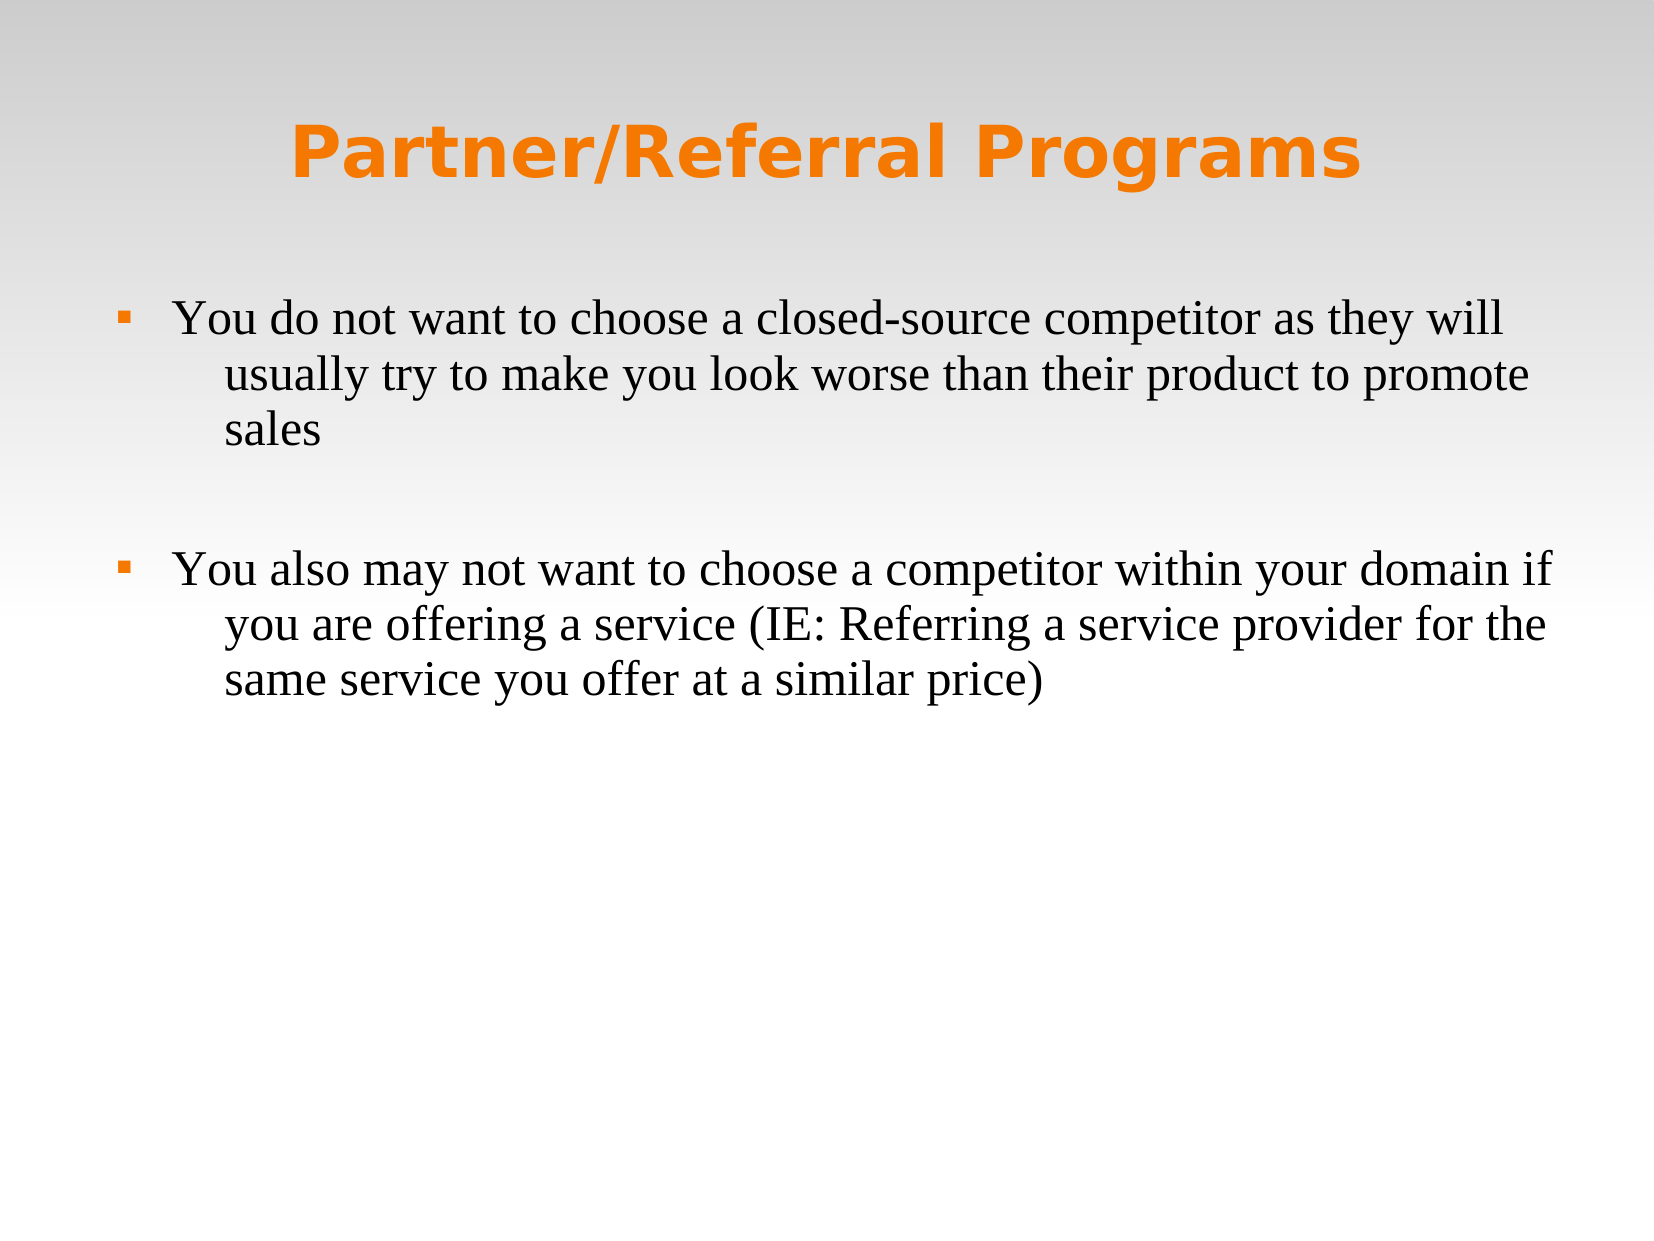

# Partner/Referral Programs
You do not want to choose a closed-source competitor as they will usually try to make you look worse than their product to promote sales
You also may not want to choose a competitor within your domain if you are offering a service (IE: Referring a service provider for the same service you offer at a similar price)